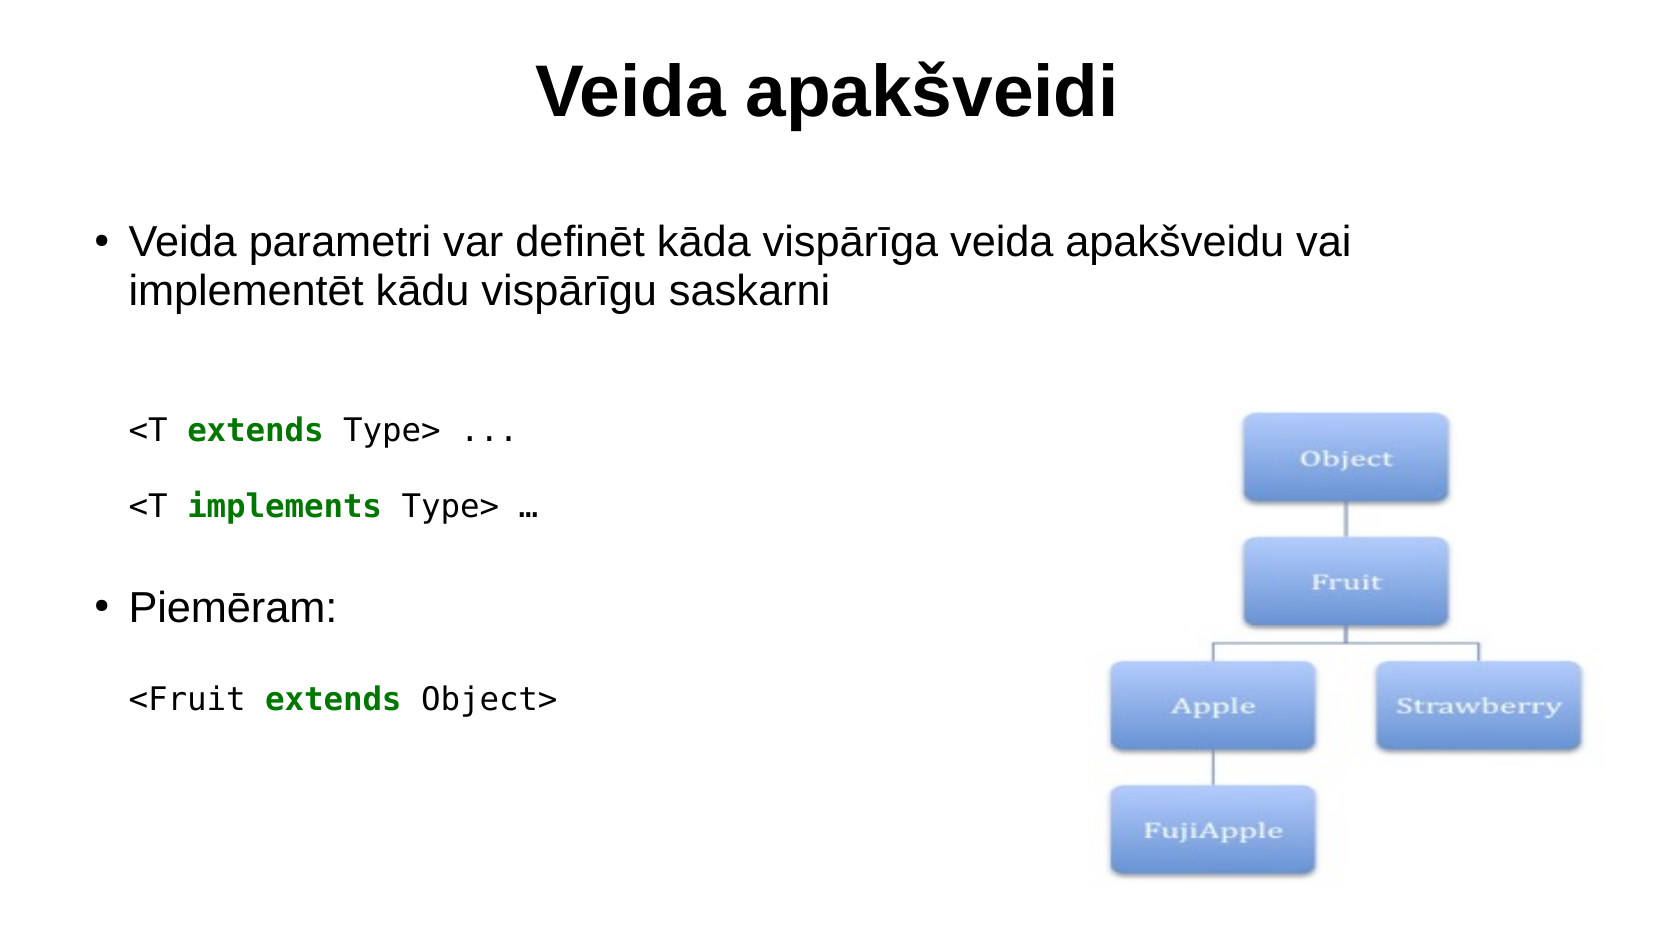

# Veida apakšveidi
Veida parametri var definēt kāda vispārīga veida apakšveidu vai implementēt kādu vispārīgu saskarni
<T extends Type> ...
<T implements Type> …
Piemēram:
<Fruit extends Object>